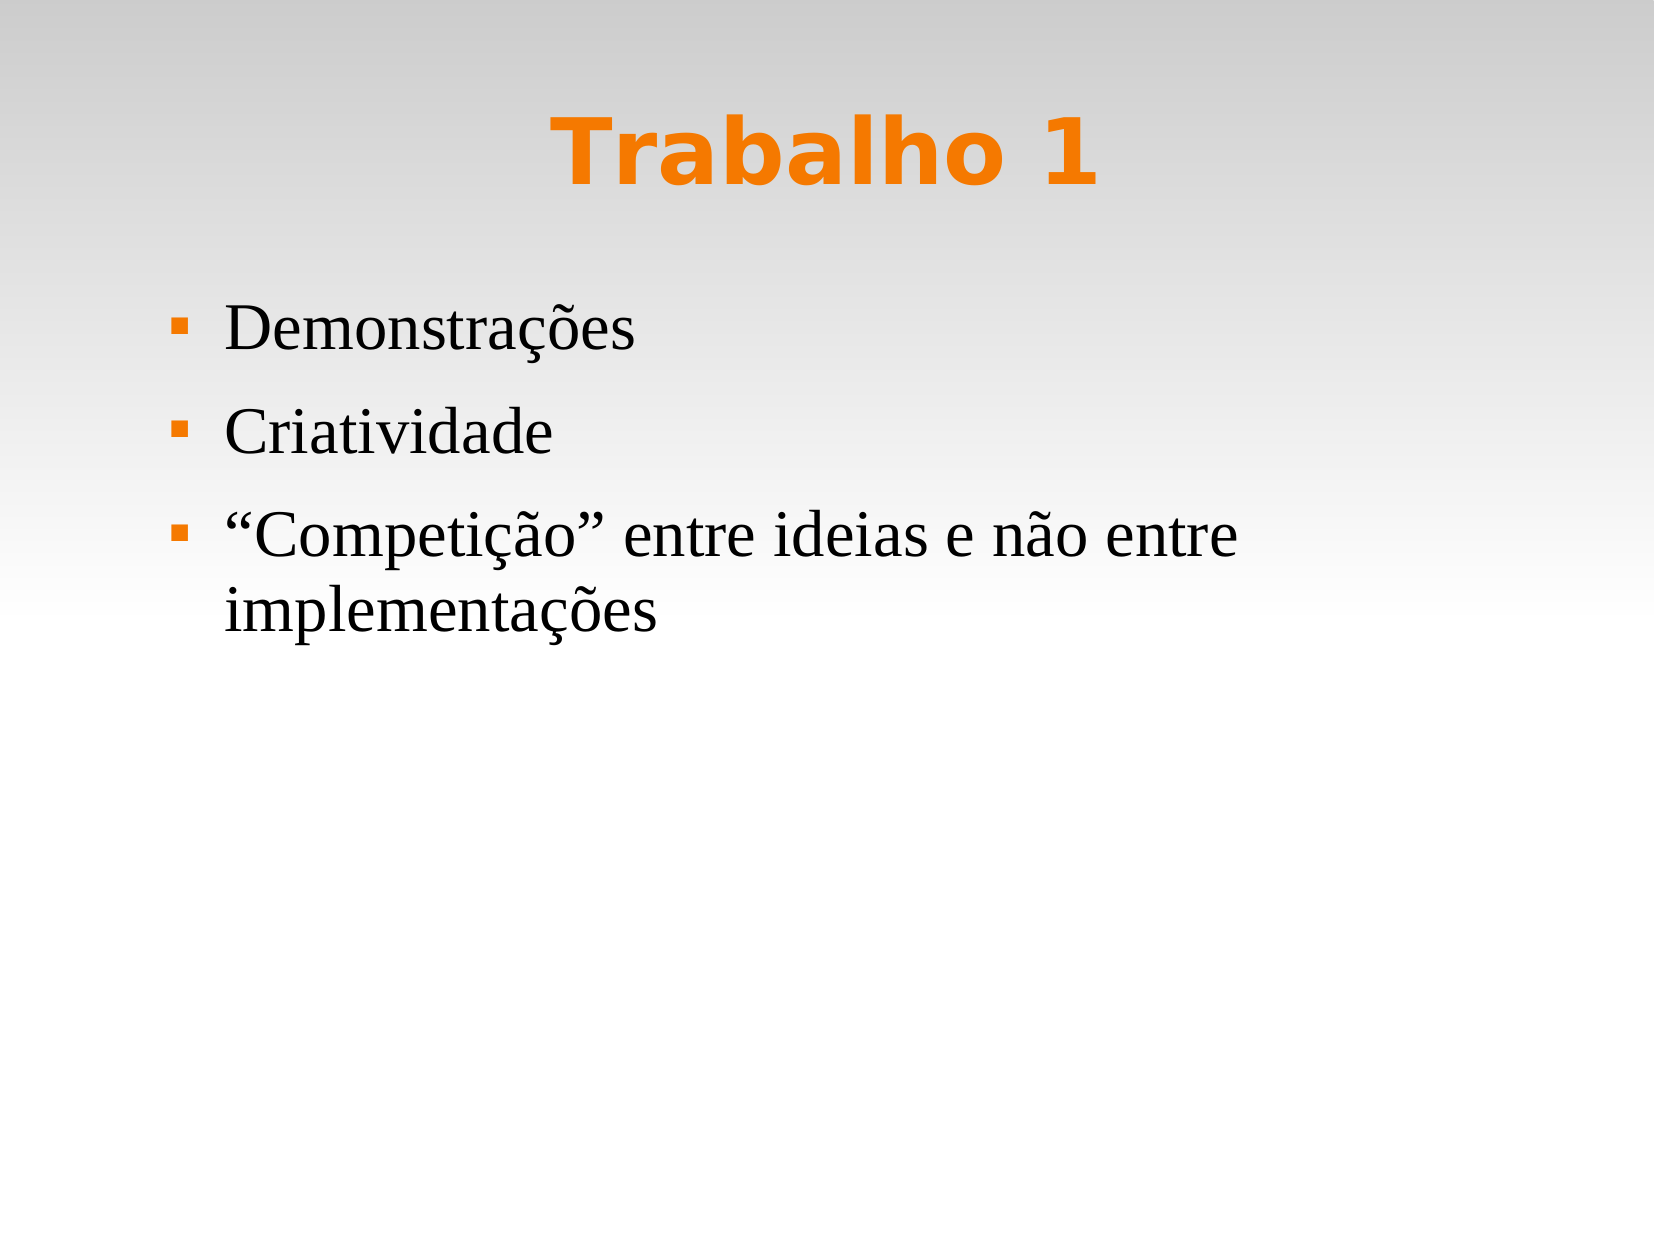

# Trabalho 1
Demonstrações
Criatividade
“Competição” entre ideias e não entre implementações